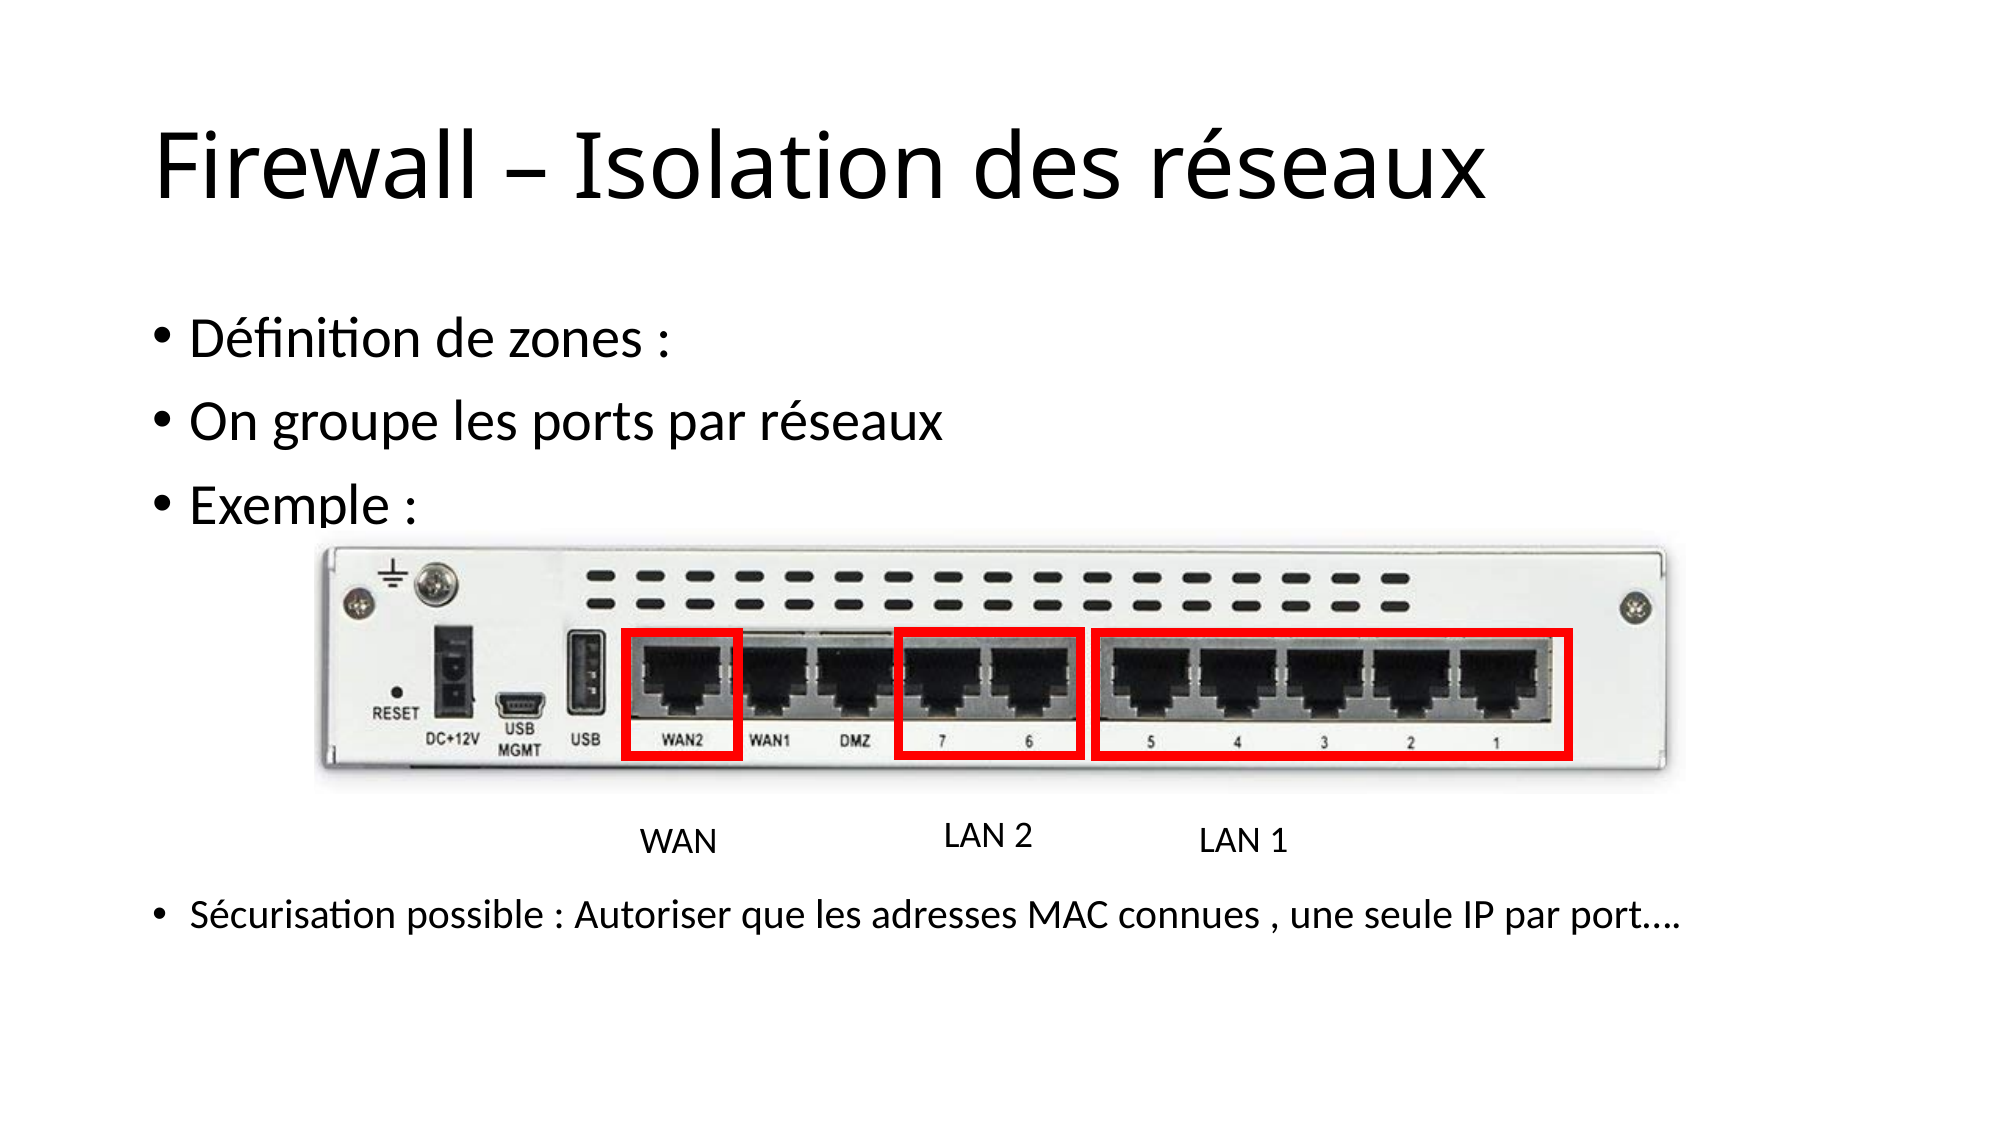

# Firewall – Isolation des réseaux
Définition de zones :
On groupe les ports par réseaux
Exemple :
Sécurisation possible : Autoriser que les adresses MAC connues , une seule IP par port….
LAN 2
LAN 1
WAN